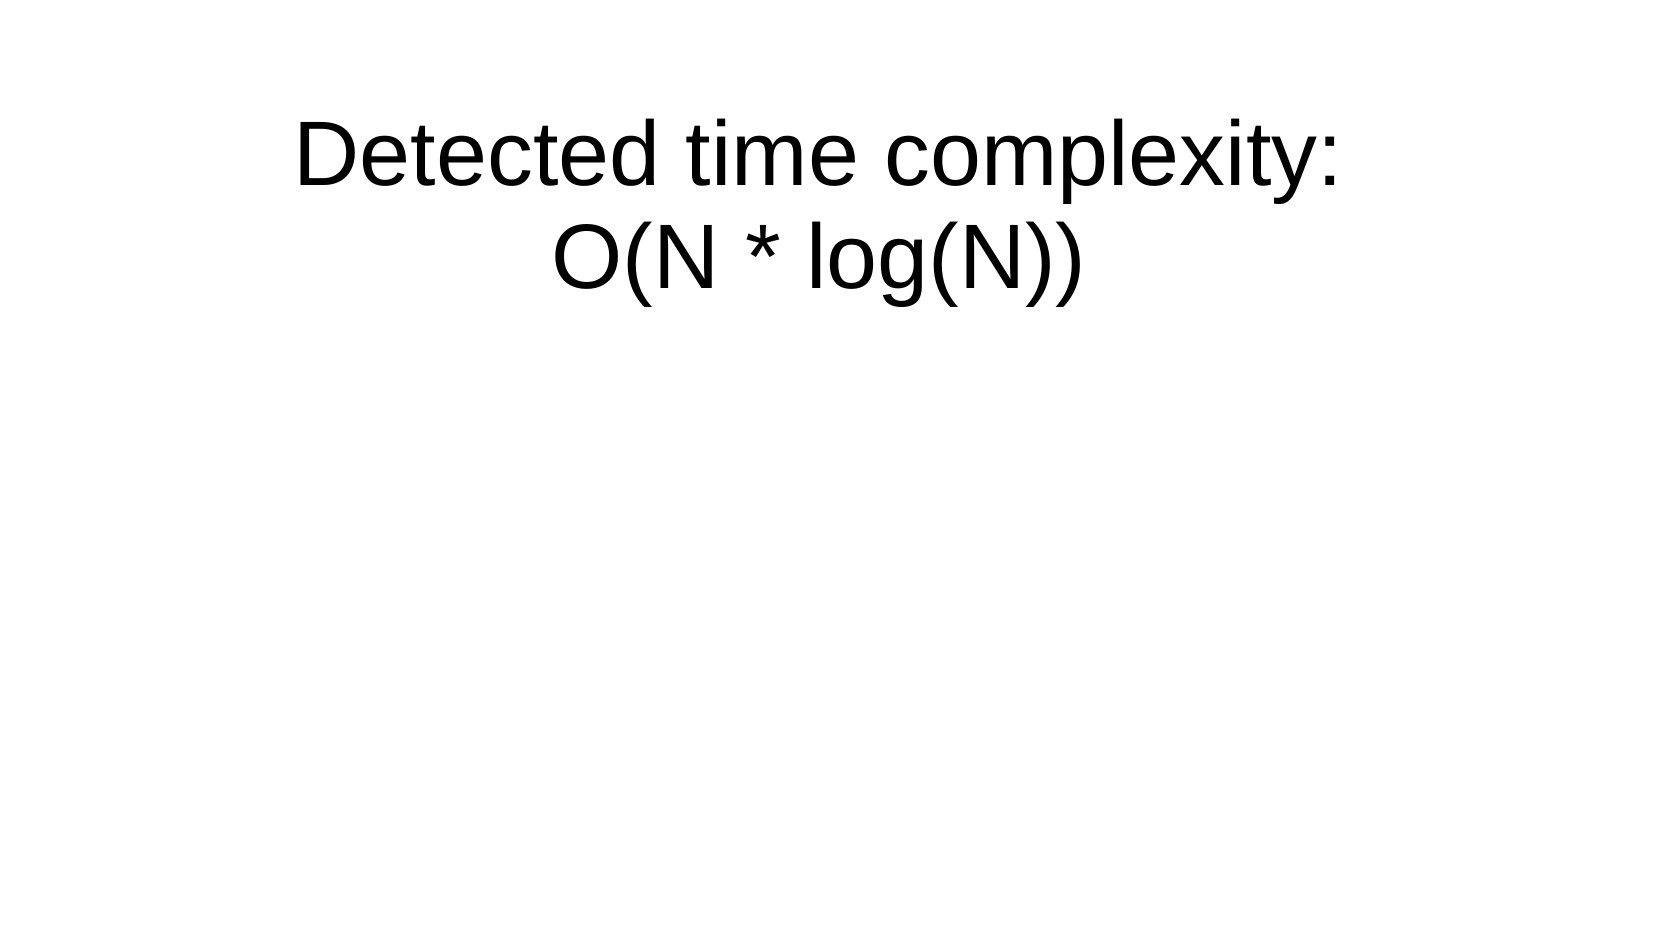

# Detected time complexity: O(N * log(N))